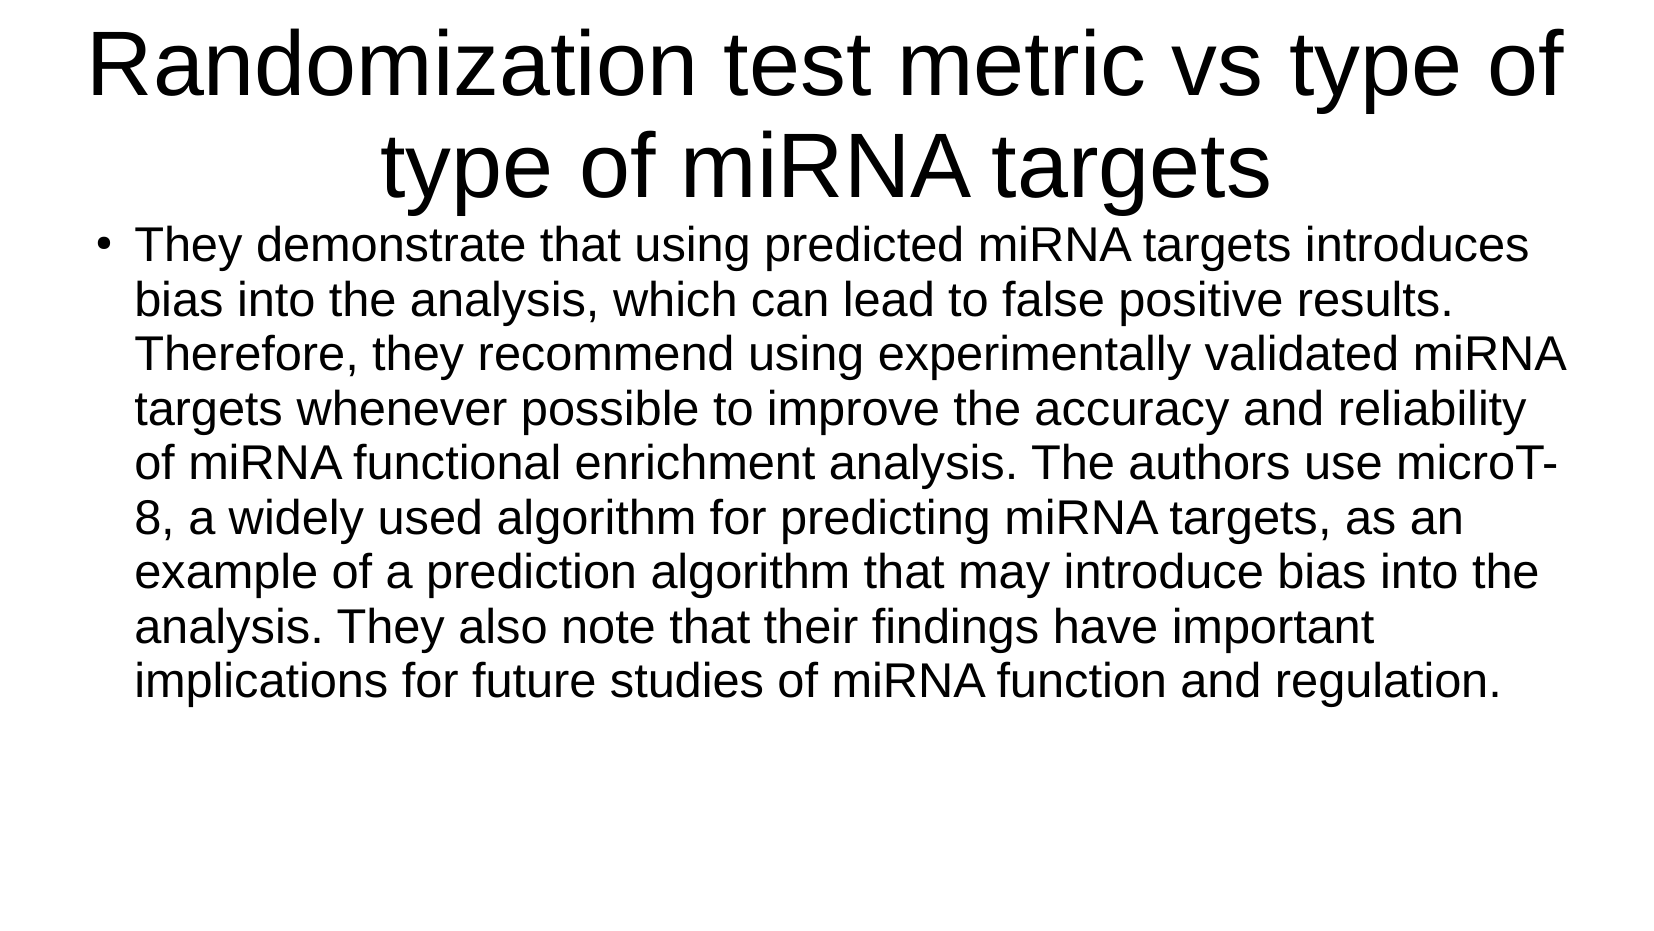

# Randomization test metric vs type of type of miRNA targets
They demonstrate that using predicted miRNA targets introduces bias into the analysis, which can lead to false positive results. Therefore, they recommend using experimentally validated miRNA targets whenever possible to improve the accuracy and reliability of miRNA functional enrichment analysis. The authors use microT-8, a widely used algorithm for predicting miRNA targets, as an example of a prediction algorithm that may introduce bias into the analysis. They also note that their findings have important implications for future studies of miRNA function and regulation.